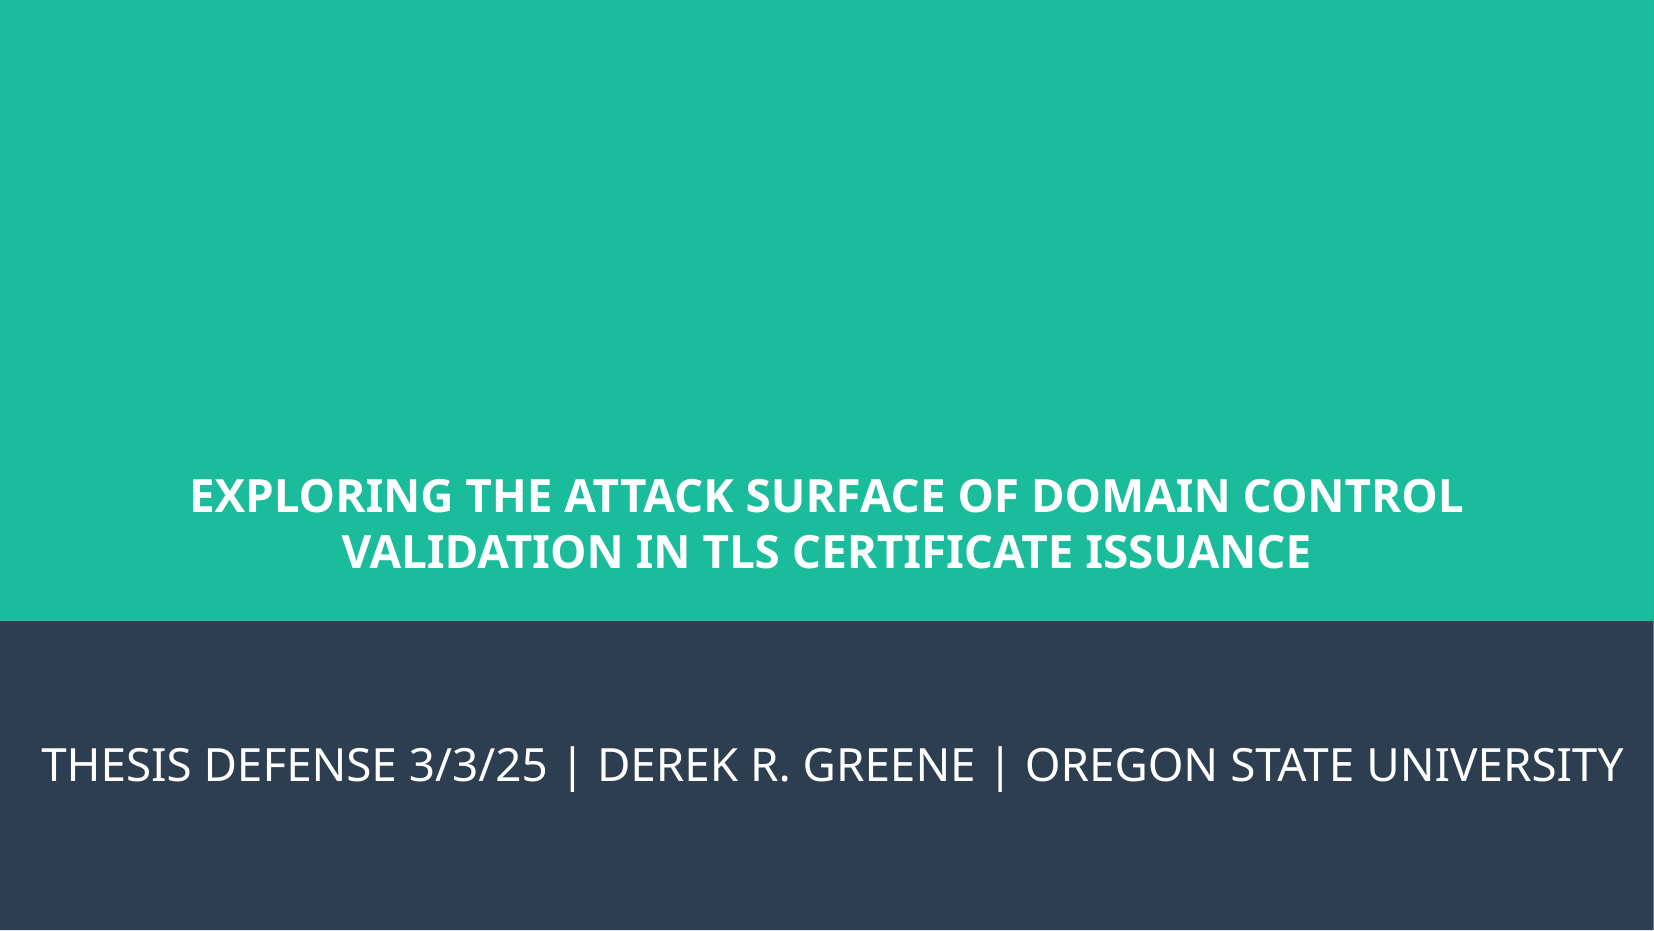

# Exploring the Attack Surface of Domain Control Validation in TLS Certificate Issuance
THESIS DEFENSE 3/3/25 | DEREK R. GREENE | OREGON STATE UNIVERSITY